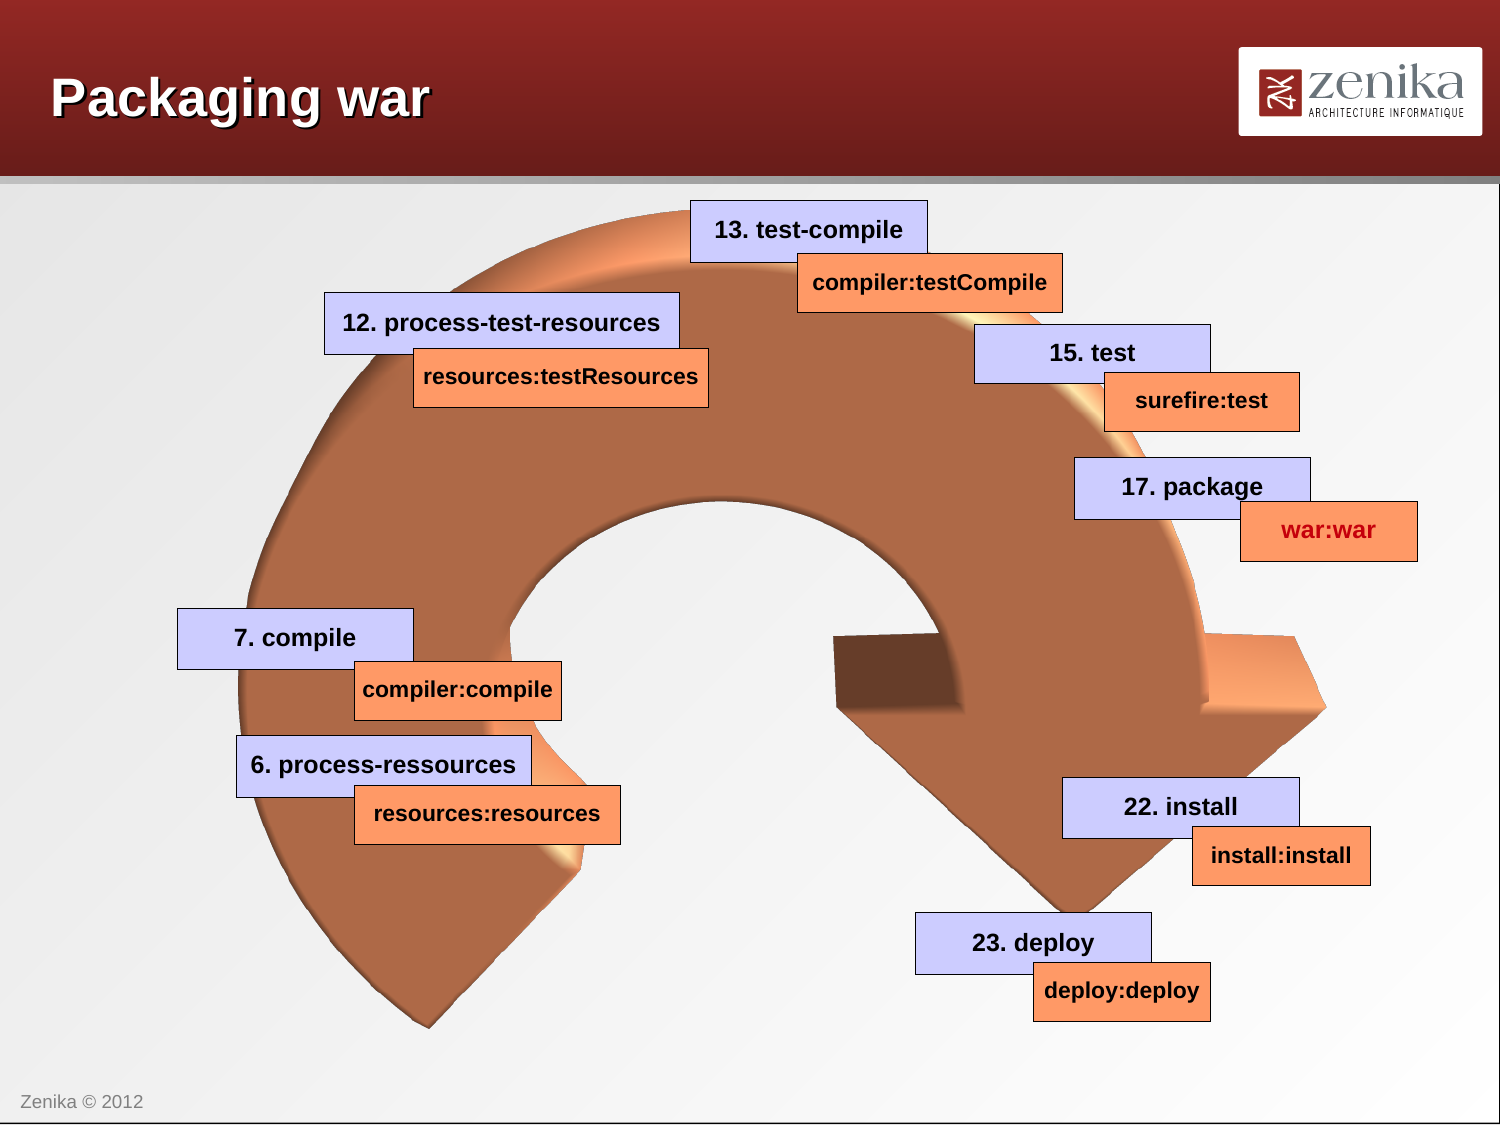

# Packaging war
13. test-compile
compiler:testCompile
12. process-test-resources
15. test
resources:testResources
surefire:test
17. package
war:war
7. compile
compiler:compile
6. process-ressources
22. install
resources:resources
install:install
23. deploy
deploy:deploy